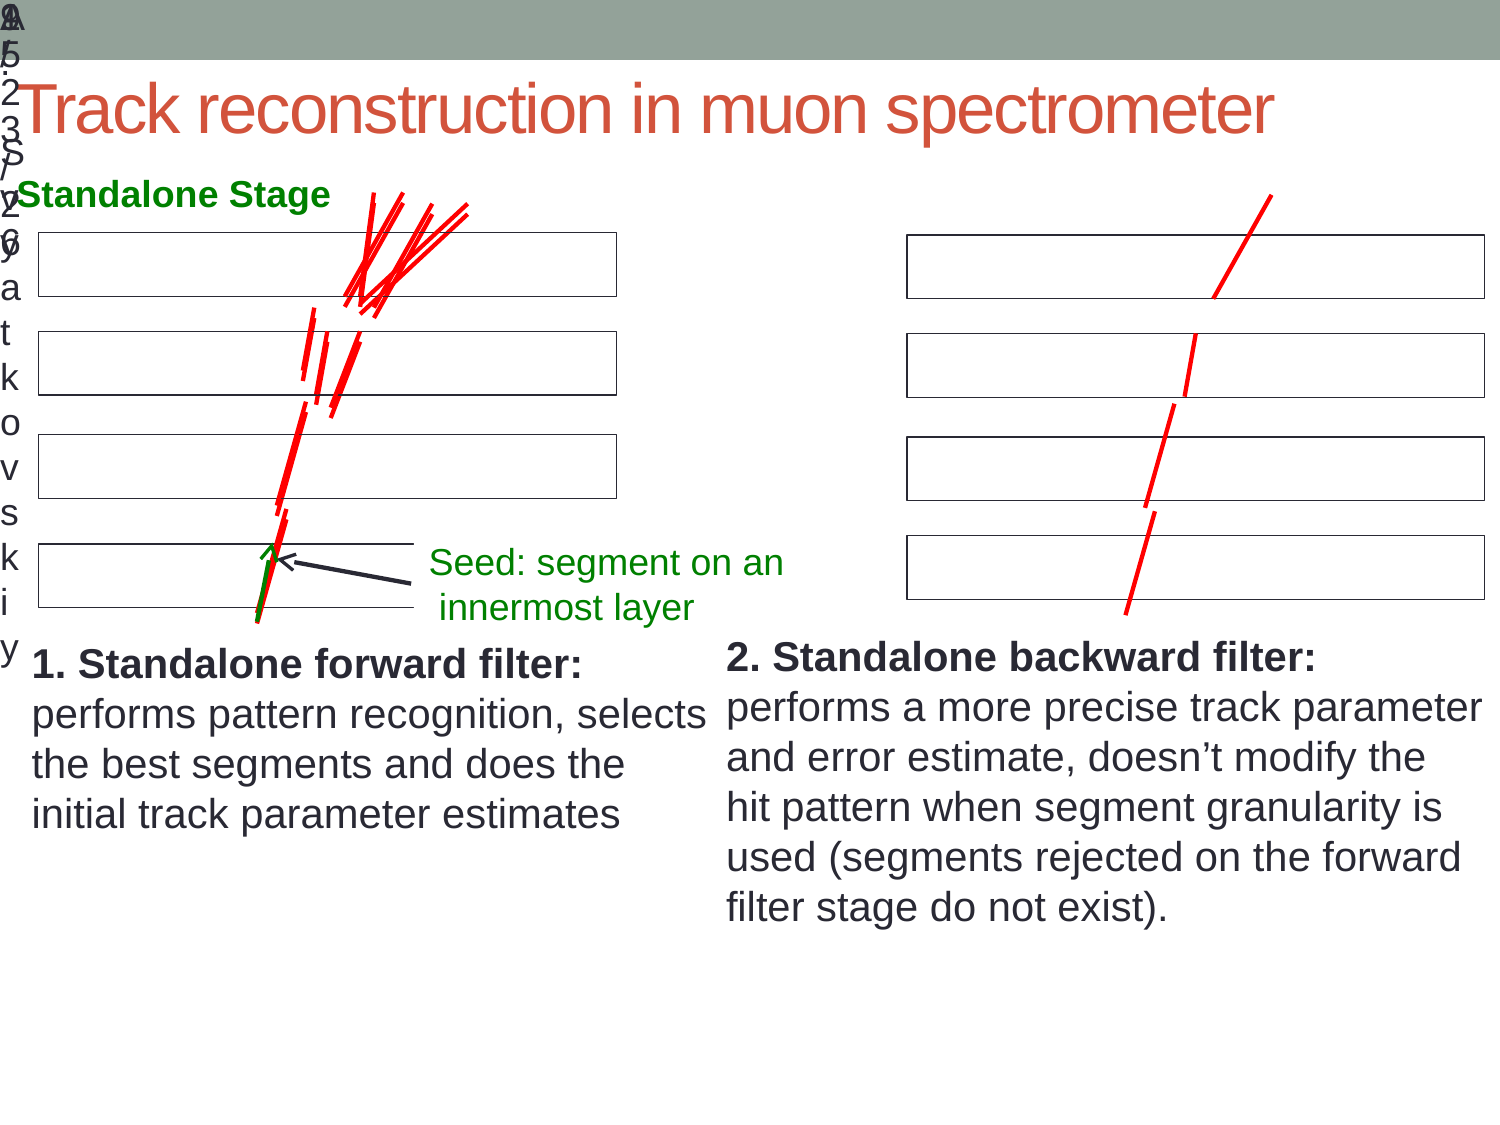

A. Svyatkovskiy
# Track reconstruction in muon spectrometer
Standalone Stage
Seed: segment on an
 innermost layer
2. Standalone backward filter:
performs a more precise track parameter
and error estimate, doesn’t modify the
hit pattern when segment granularity is
used (segments rejected on the forward
filter stage do not exist).
1. Standalone forward filter:
performs pattern recognition, selects
the best segments and does the
initial track parameter estimates